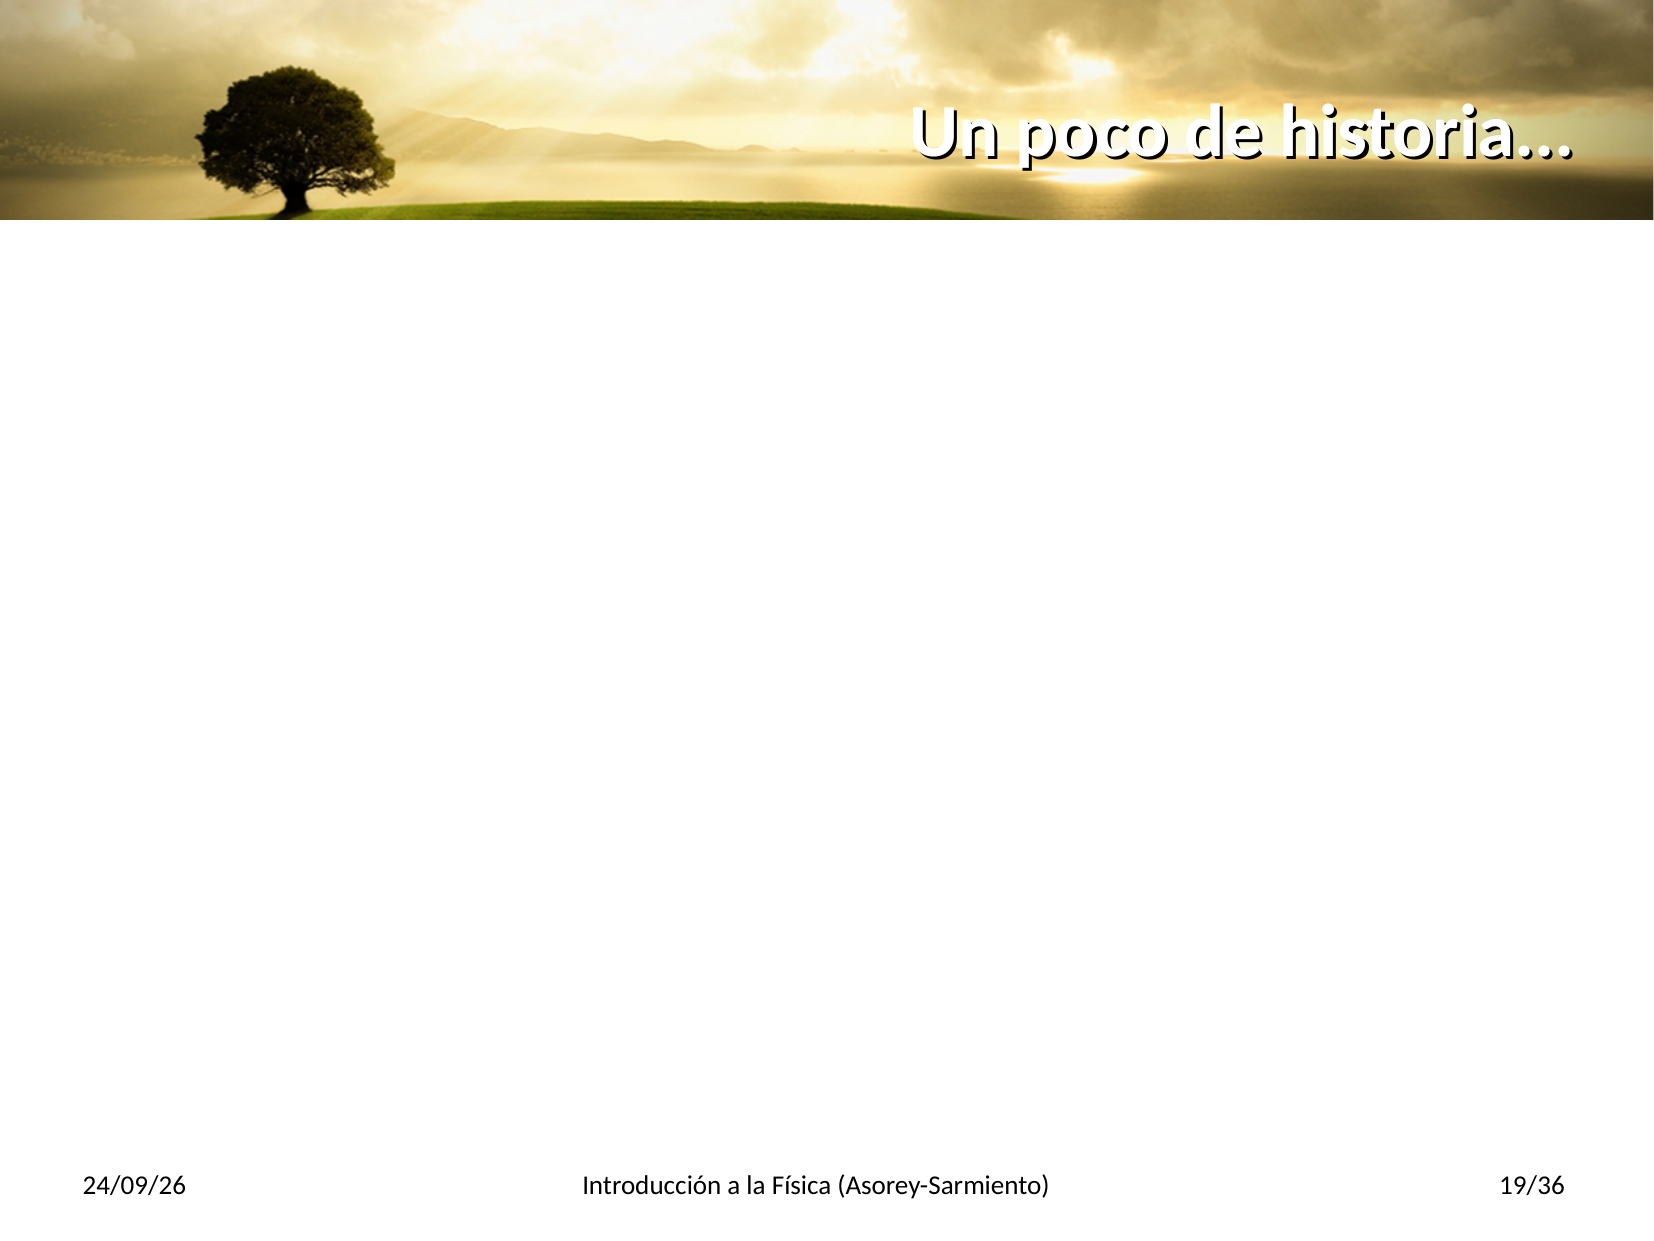

# Un poco de historia...
Introducción a la Física (Asorey-Sarmiento)
19